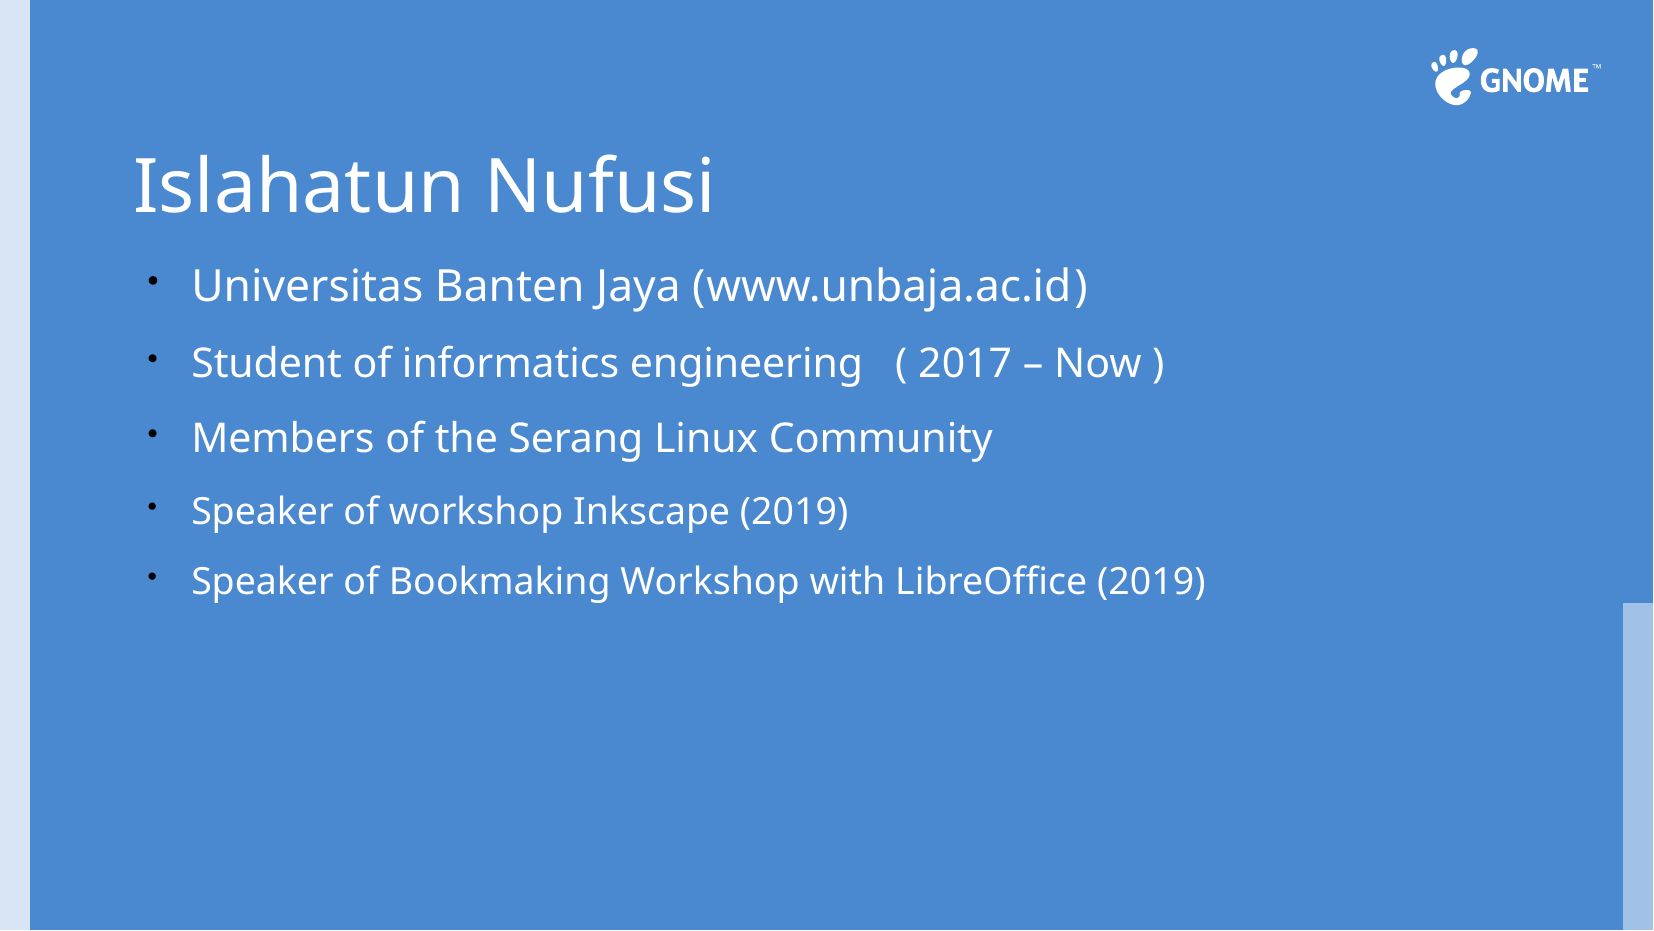

# Islahatun Nufusi
Universitas Banten Jaya (www.unbaja.ac.id)
Student of informatics engineering ( 2017 – Now )
Members of the Serang Linux Community
Speaker of workshop Inkscape (2019)
Speaker of Bookmaking Workshop with LibreOffice (2019)